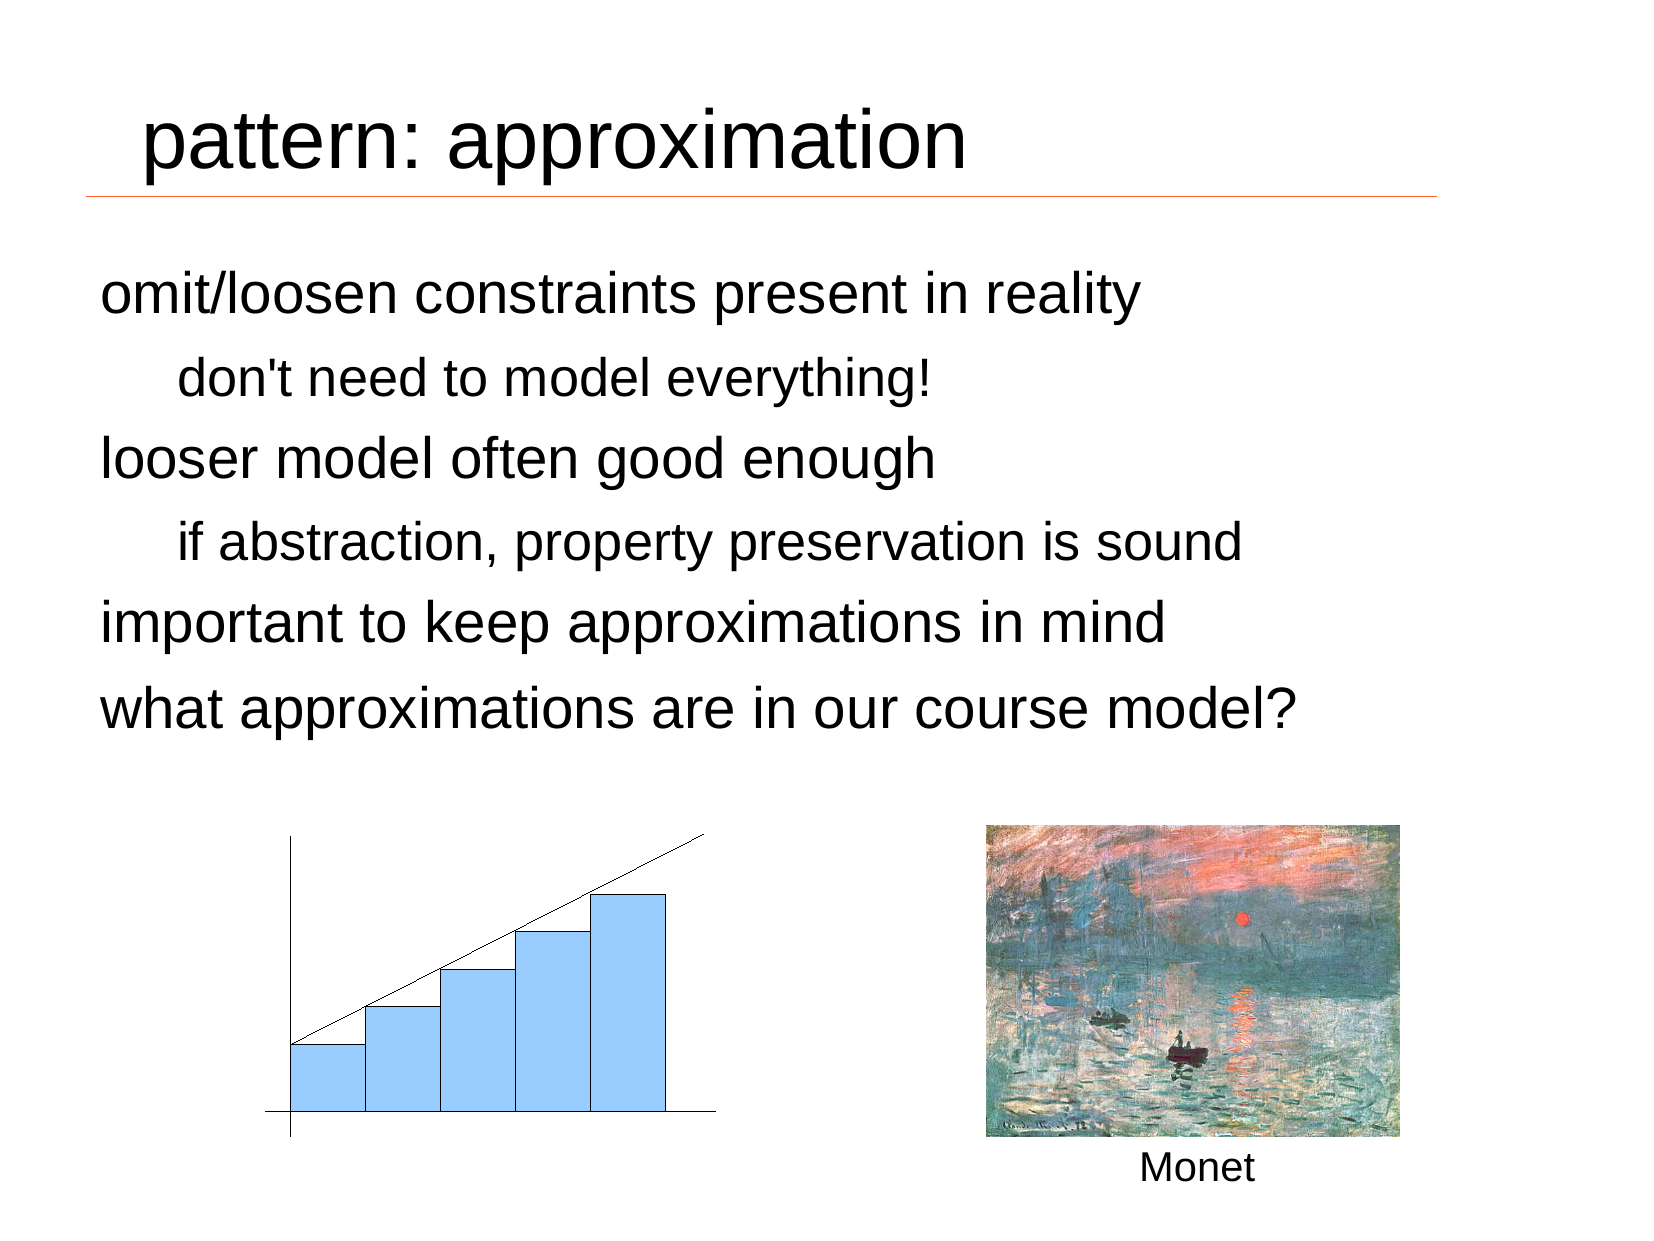

# pattern: approximation
omit/loosen constraints present in reality
don't need to model everything!
looser model often good enough
if abstraction, property preservation is sound
important to keep approximations in mind
what approximations are in our course model?
Monet